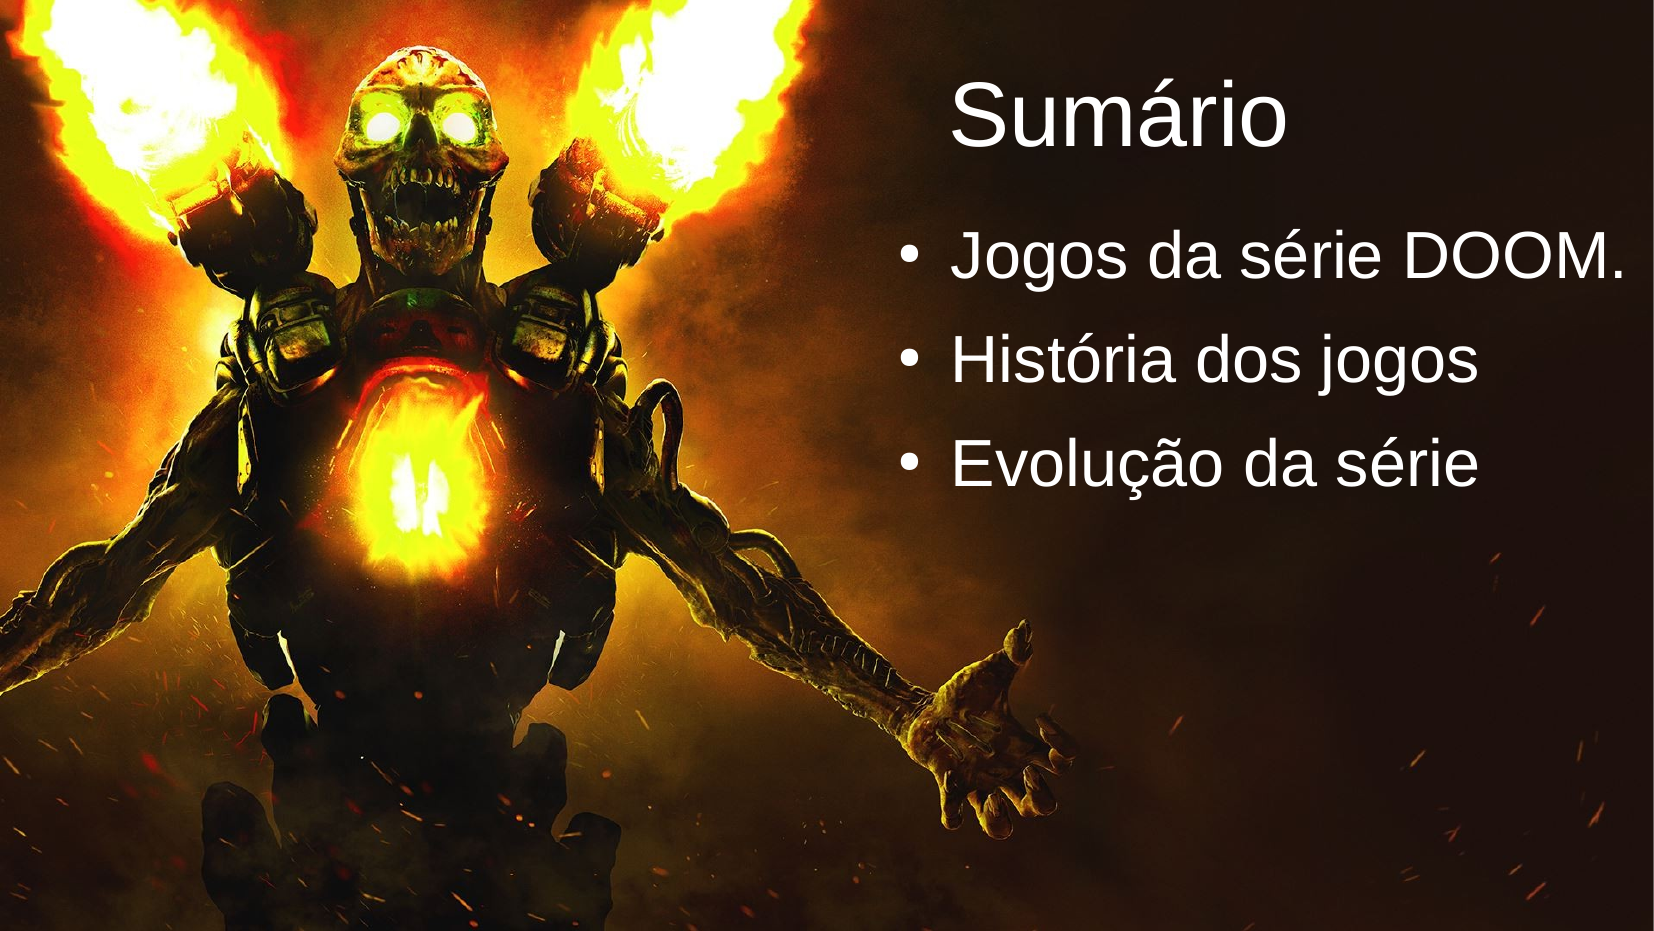

# Sumário
Jogos da série DOOM.
História dos jogos
Evolução da série